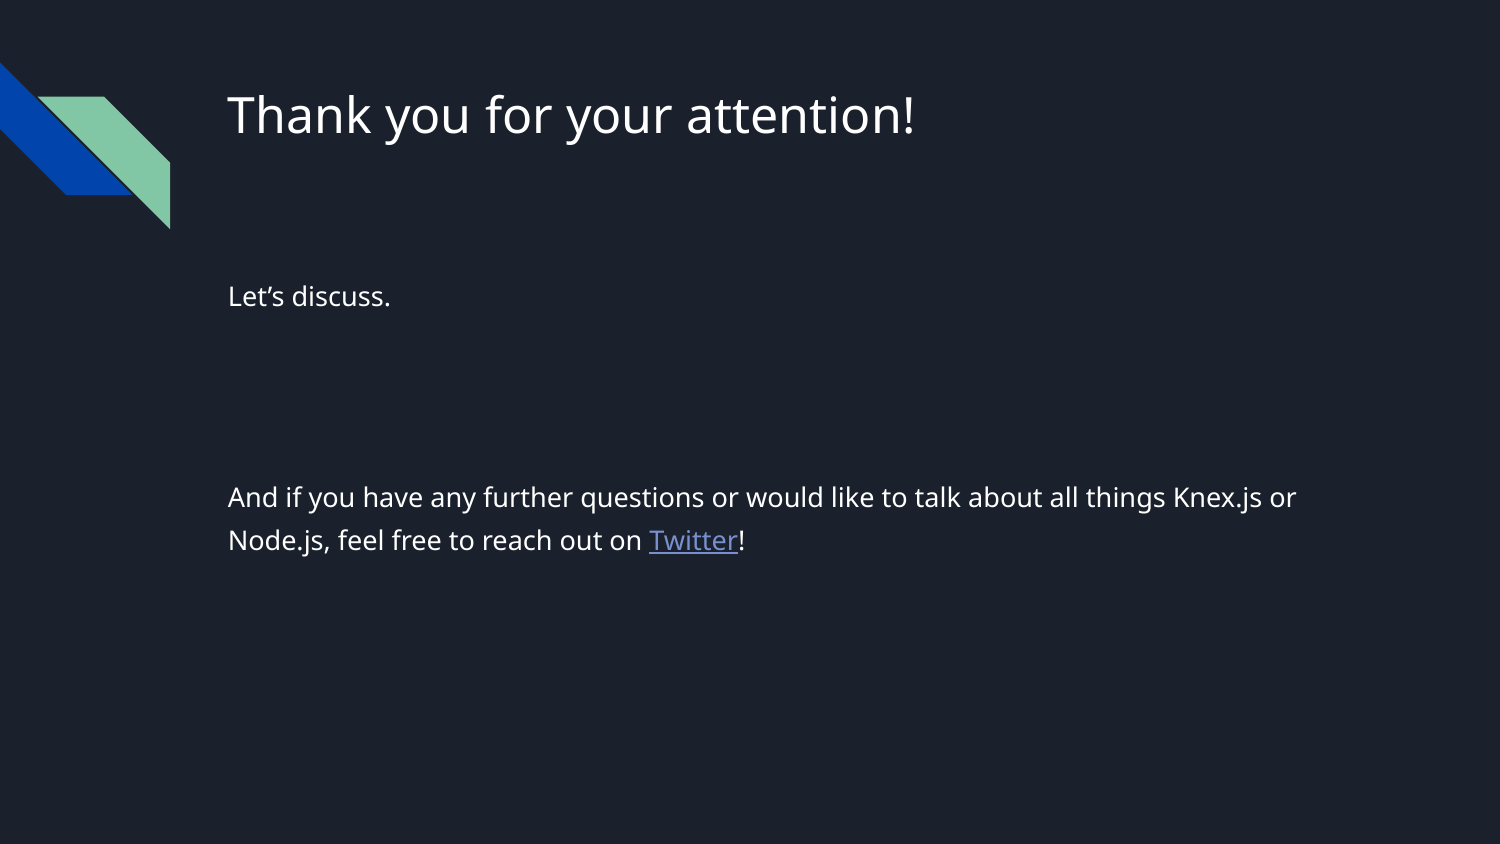

# Thank you for your attention!
Let’s discuss.
And if you have any further questions or would like to talk about all things Knex.js or Node.js, feel free to reach out on Twitter!